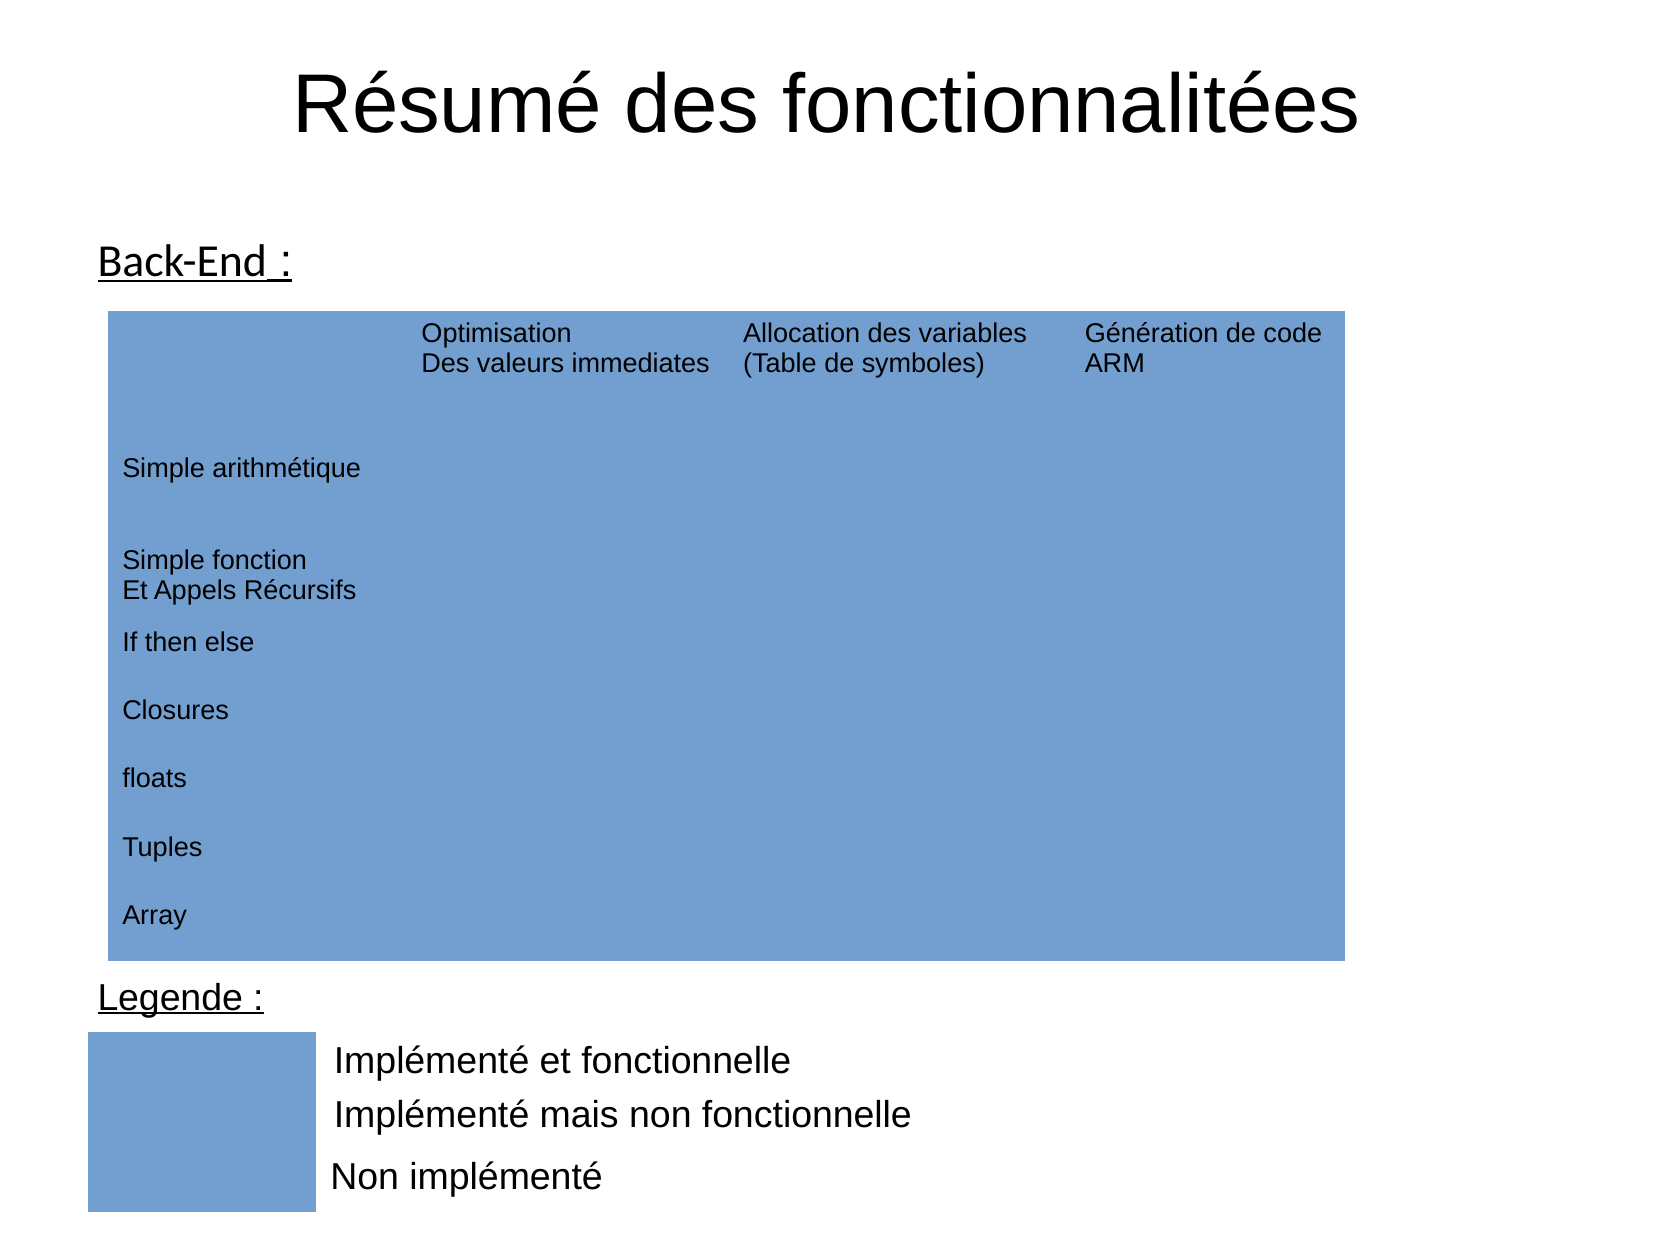

# Résumé des fonctionnalitées
Back-End :
| | Optimisation Des valeurs immediates | Allocation des variables (Table de symboles) | Génération de code ARM |
| --- | --- | --- | --- |
| Simple arithmétique | | | |
| Simple fonction Et Appels Récursifs | | | |
| If then else | | | |
| Closures | | | |
| floats | | | |
| Tuples | | | |
| Array | | | |
Legende :
| |
| --- |
| |
| |
Implémenté et fonctionnelle
Implémenté mais non fonctionnelle
Non implémenté